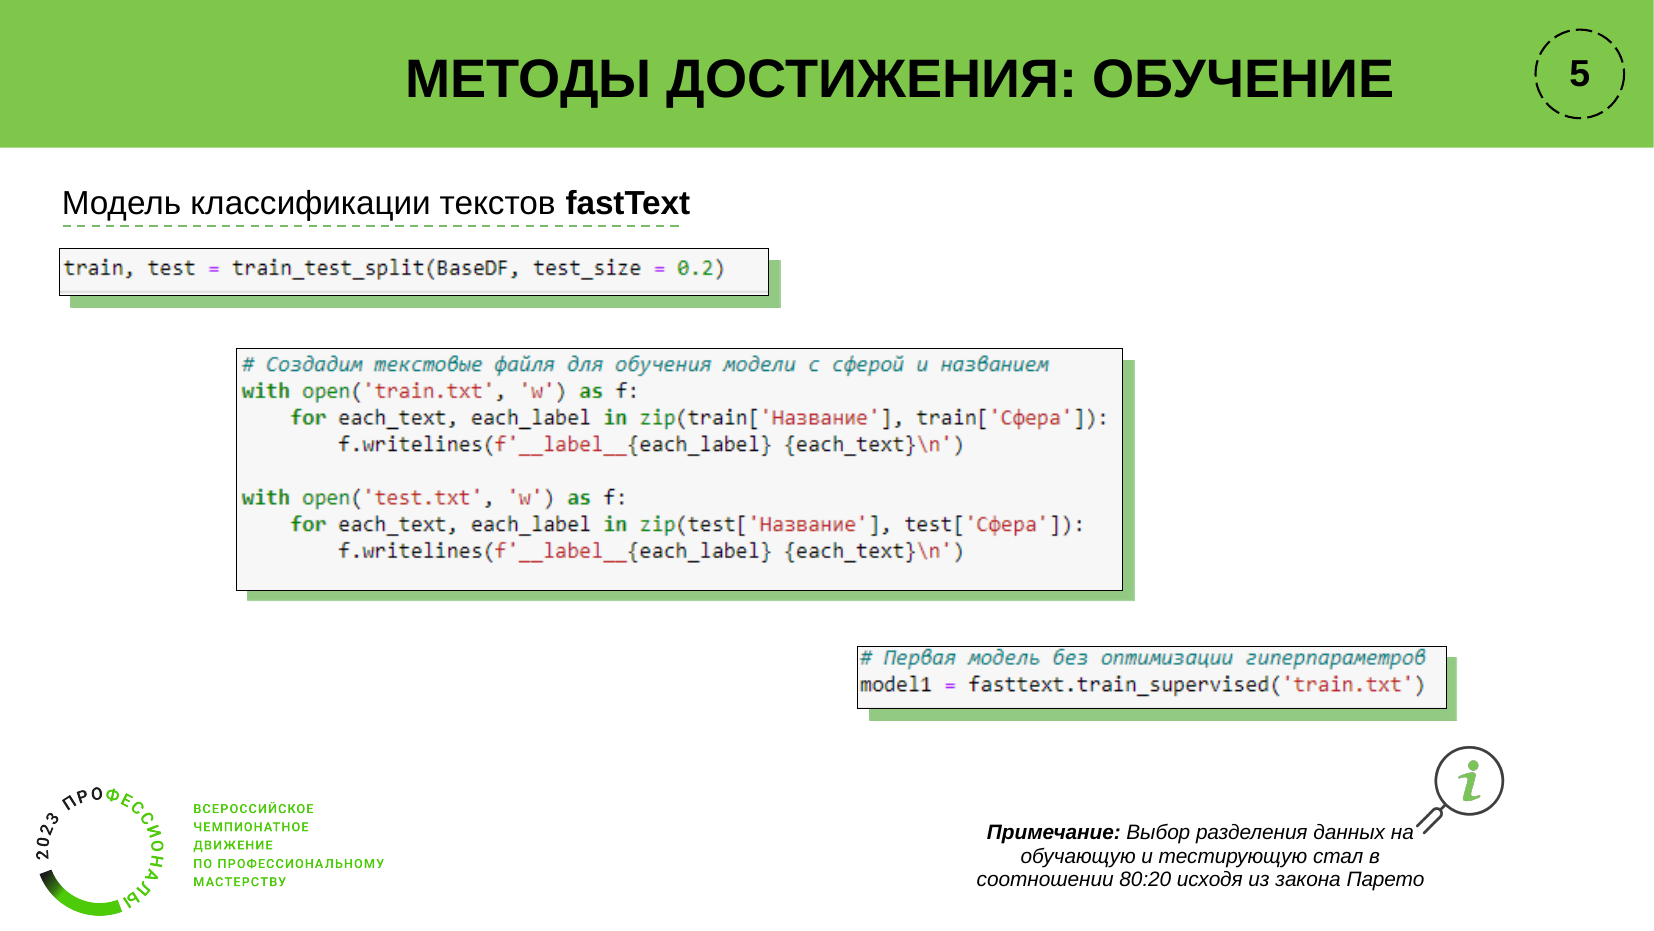

5
МЕТОДЫ ДОСТИЖЕНИЯ: ОБУЧЕНИЕ
Модель классификации текстов fastText
Примечание: Выбор разделения данных на обучающую и тестирующую стал в соотношении 80:20 исходя из закона Парето